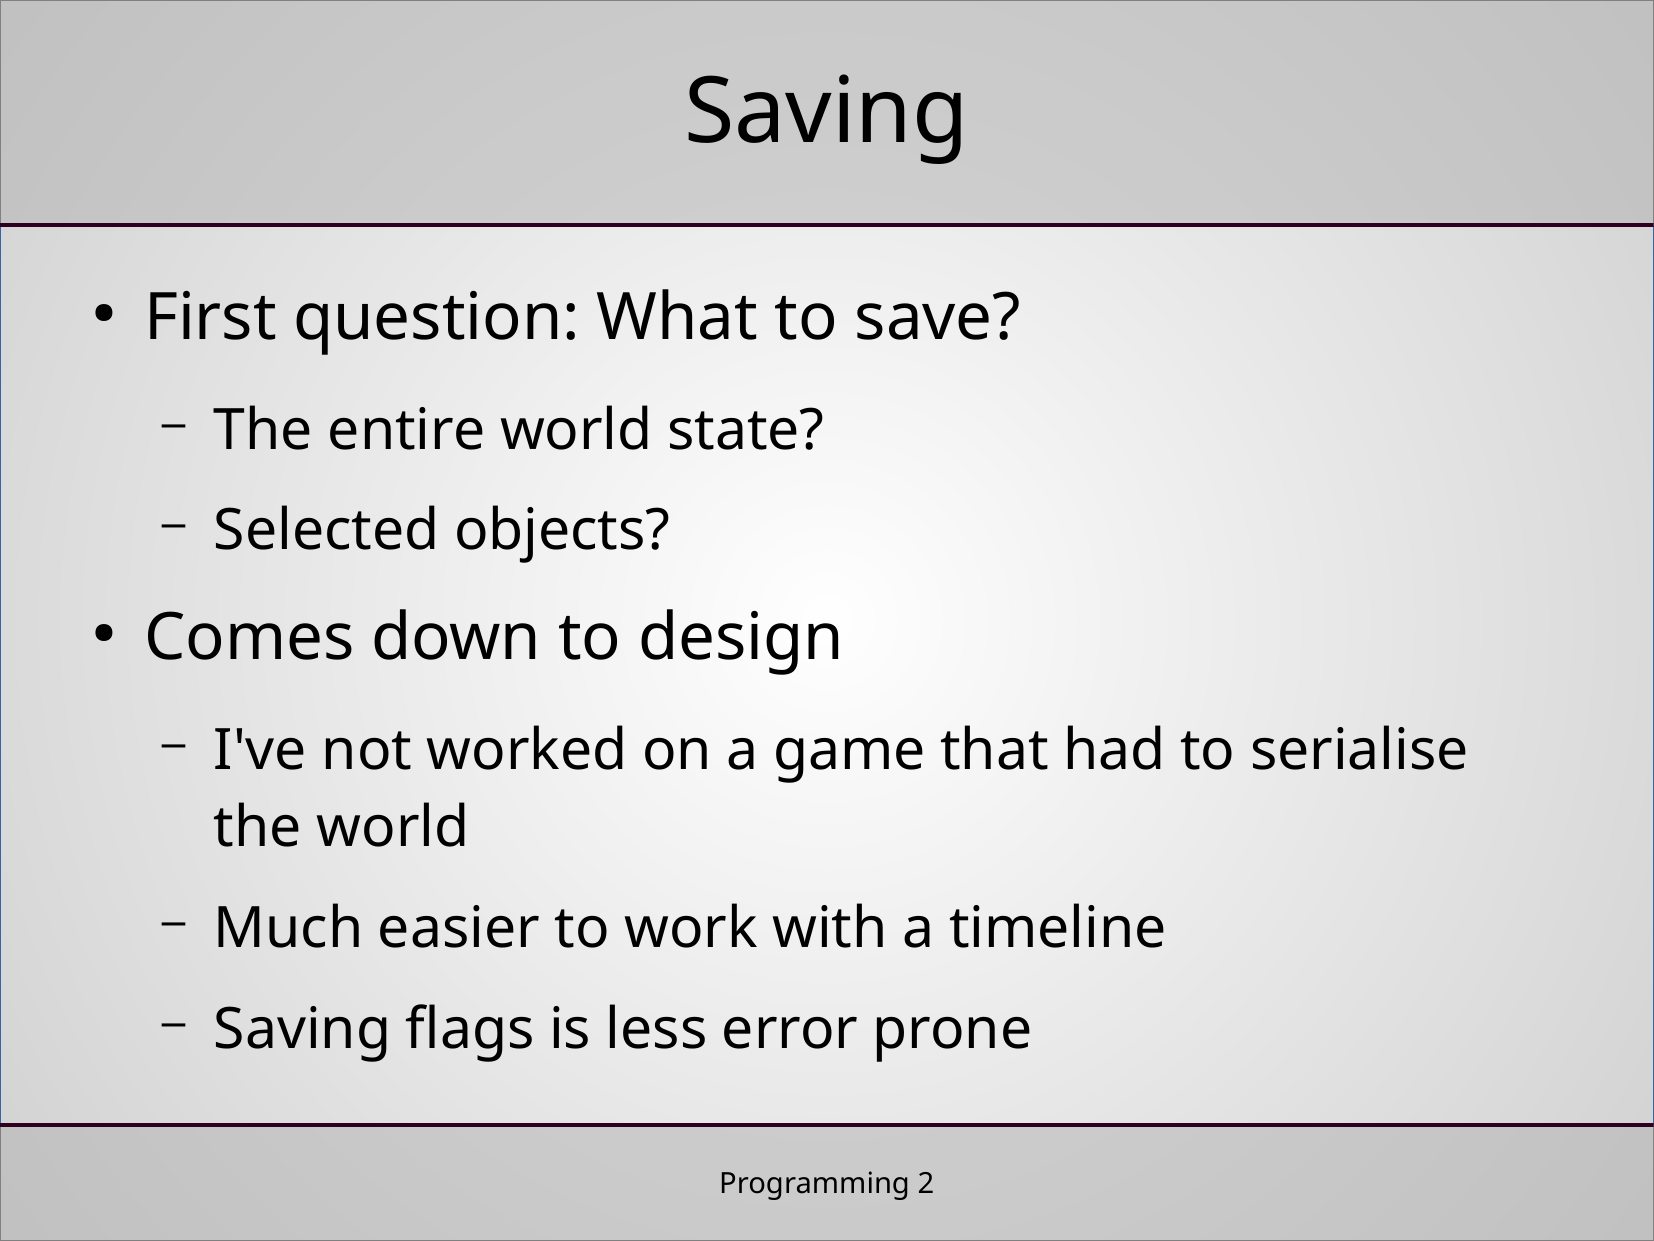

# Saving
First question: What to save?
The entire world state?
Selected objects?
Comes down to design
I've not worked on a game that had to serialise the world
Much easier to work with a timeline
Saving flags is less error prone